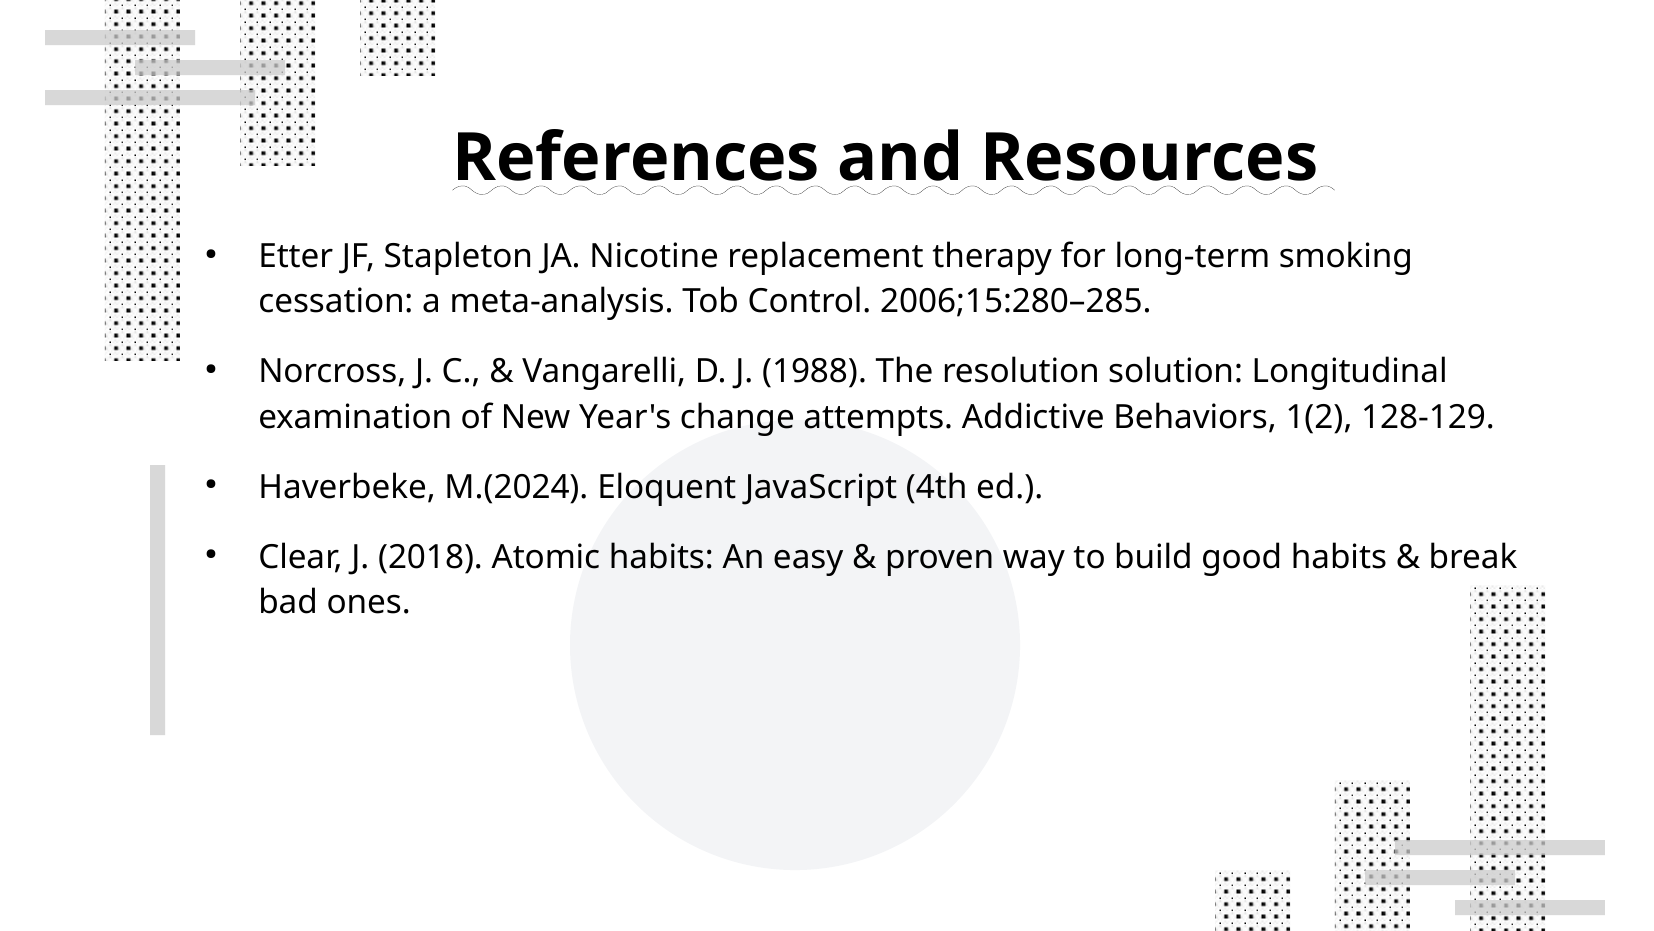

# References and Resources
Etter JF, Stapleton JA. Nicotine replacement therapy for long-term smoking cessation: a meta-analysis. Tob Control. 2006;15:280–285.
Norcross, J. C., & Vangarelli, D. J. (1988). The resolution solution: Longitudinal examination of New Year's change attempts. Addictive Behaviors, 1(2), 128-129.
Haverbeke, M.(2024). Eloquent JavaScript (4th ed.).
Clear, J. (2018). Atomic habits: An easy & proven way to build good habits & break bad ones.